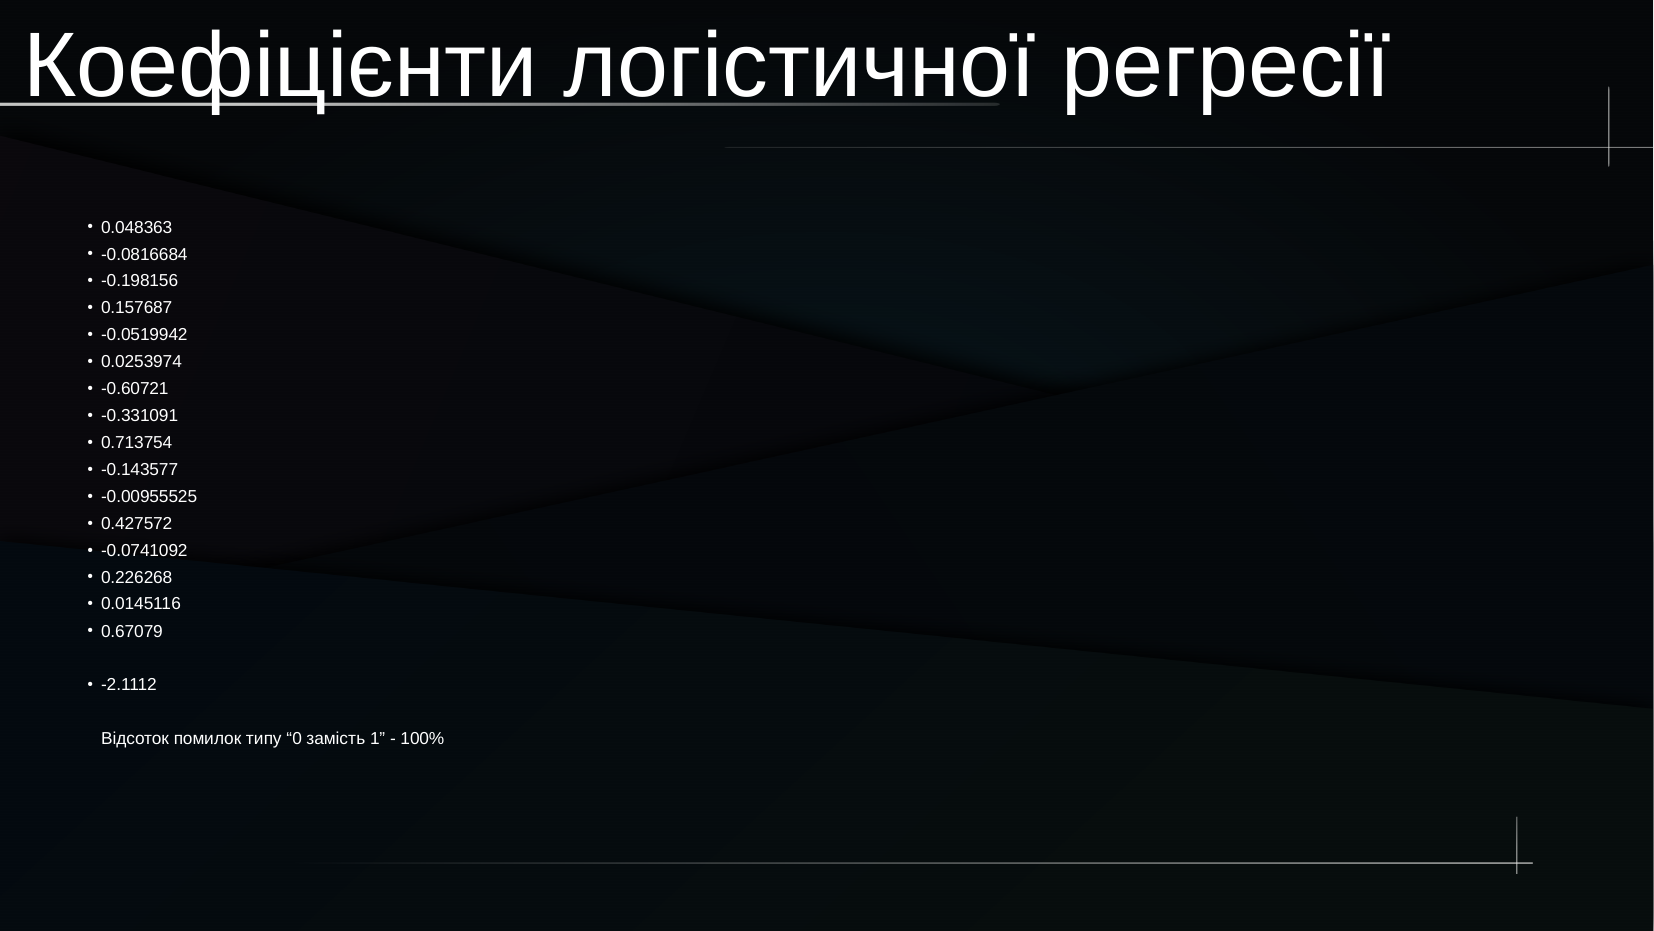

# Коефіцієнти логістичної регресії
0.048363
-0.0816684
-0.198156
0.157687
-0.0519942
0.0253974
-0.60721
-0.331091
0.713754
-0.143577
-0.00955525
0.427572
-0.0741092
0.226268
0.0145116
0.67079
-2.1112
Відсоток помилок типу “0 замість 1” - 100%